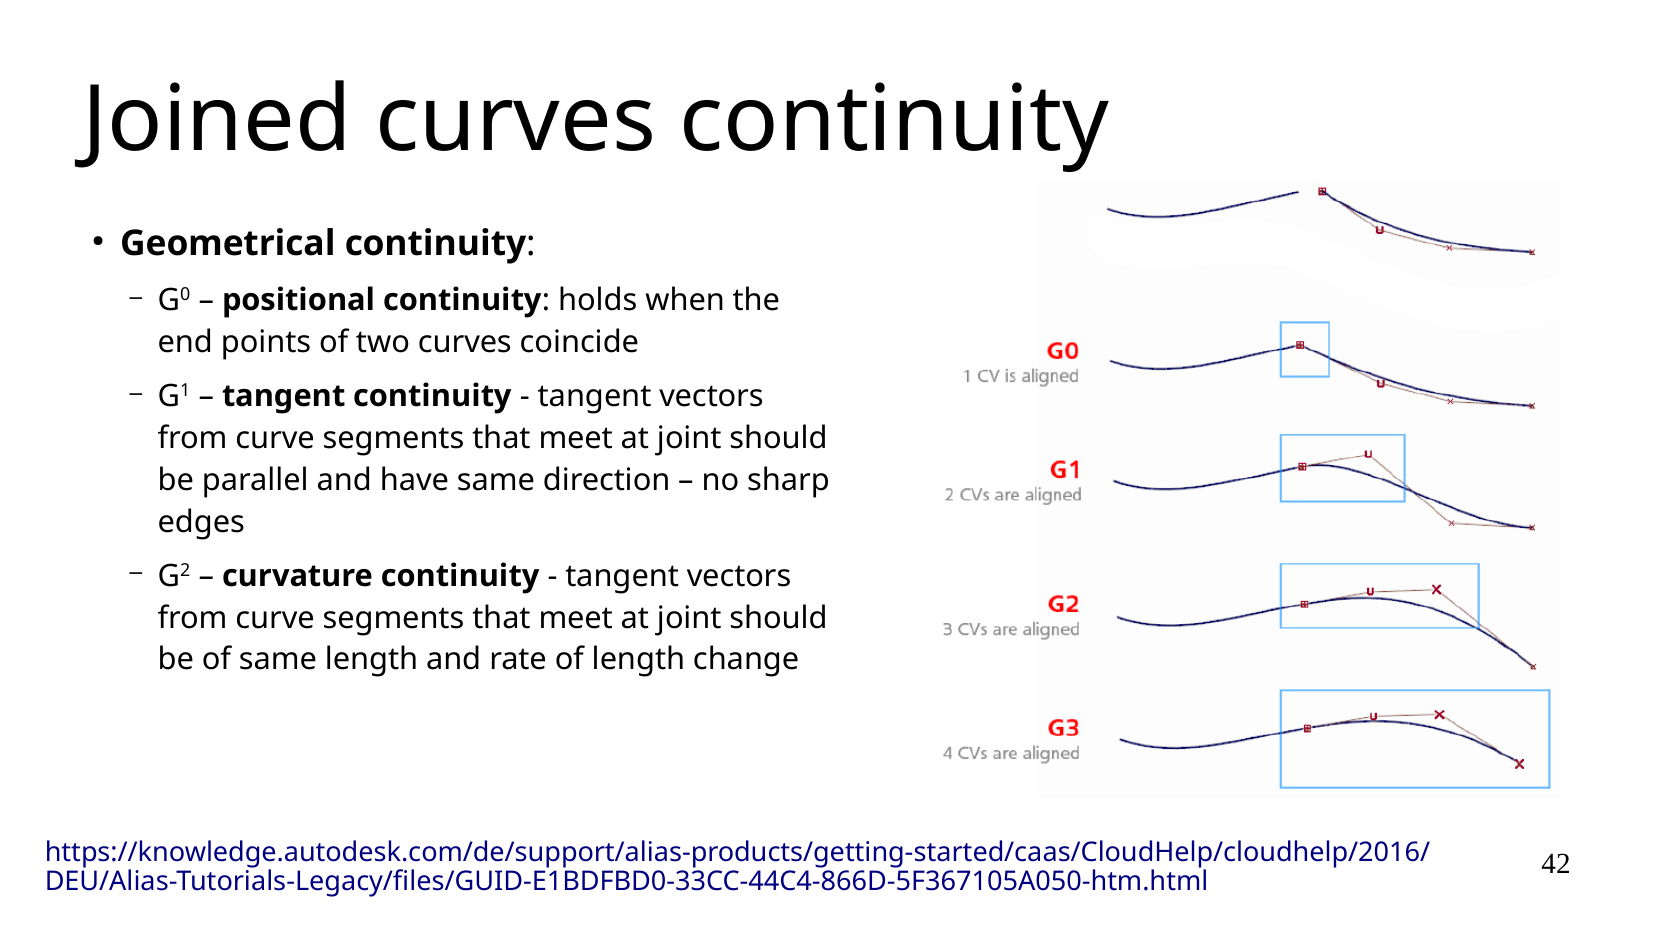

# Joined curves continuity
Geometrical continuity:
G0 – positional continuity: holds when the end points of two curves coincide
G1 – tangent continuity - tangent vectors from curve segments that meet at joint should be parallel and have same direction – no sharp edges
G2 – curvature continuity - tangent vectors from curve segments that meet at joint should be of same length and rate of length change
https://knowledge.autodesk.com/de/support/alias-products/getting-started/caas/CloudHelp/cloudhelp/2016/DEU/Alias-Tutorials-Legacy/files/GUID-E1BDFBD0-33CC-44C4-866D-5F367105A050-htm.html
42